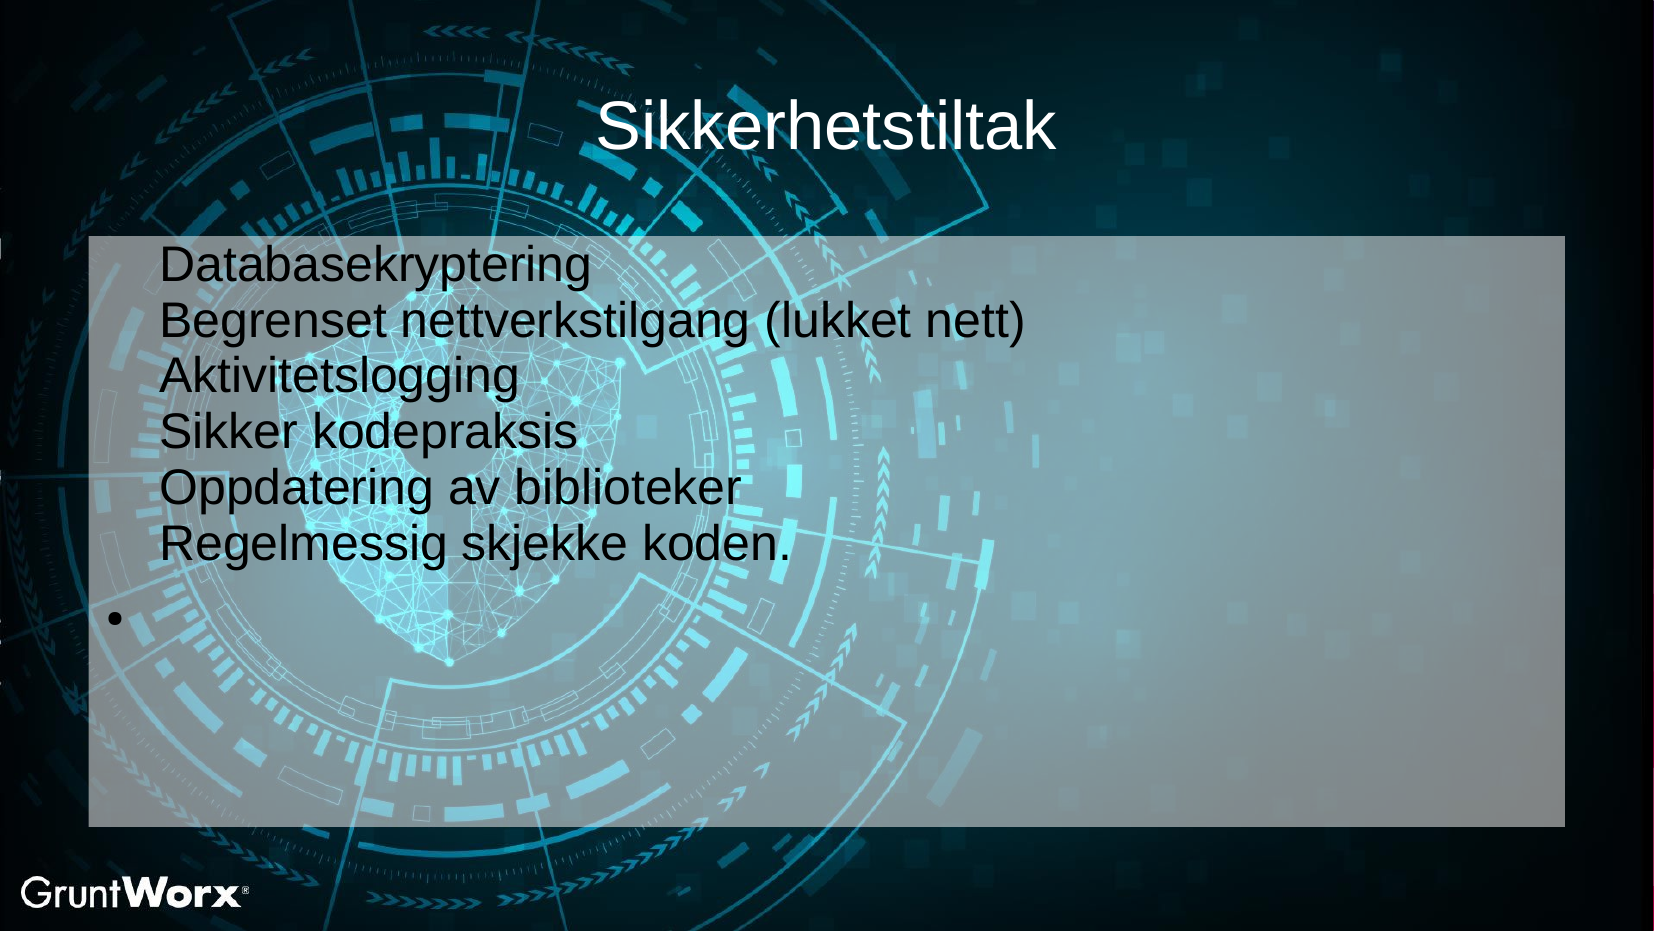

#
Sikkerhetstiltak
Databasekryptering
Begrenset nettverkstilgang (lukket nett)
Aktivitetslogging
Sikker kodepraksis
Oppdatering av biblioteker
Regelmessig skjekke koden.